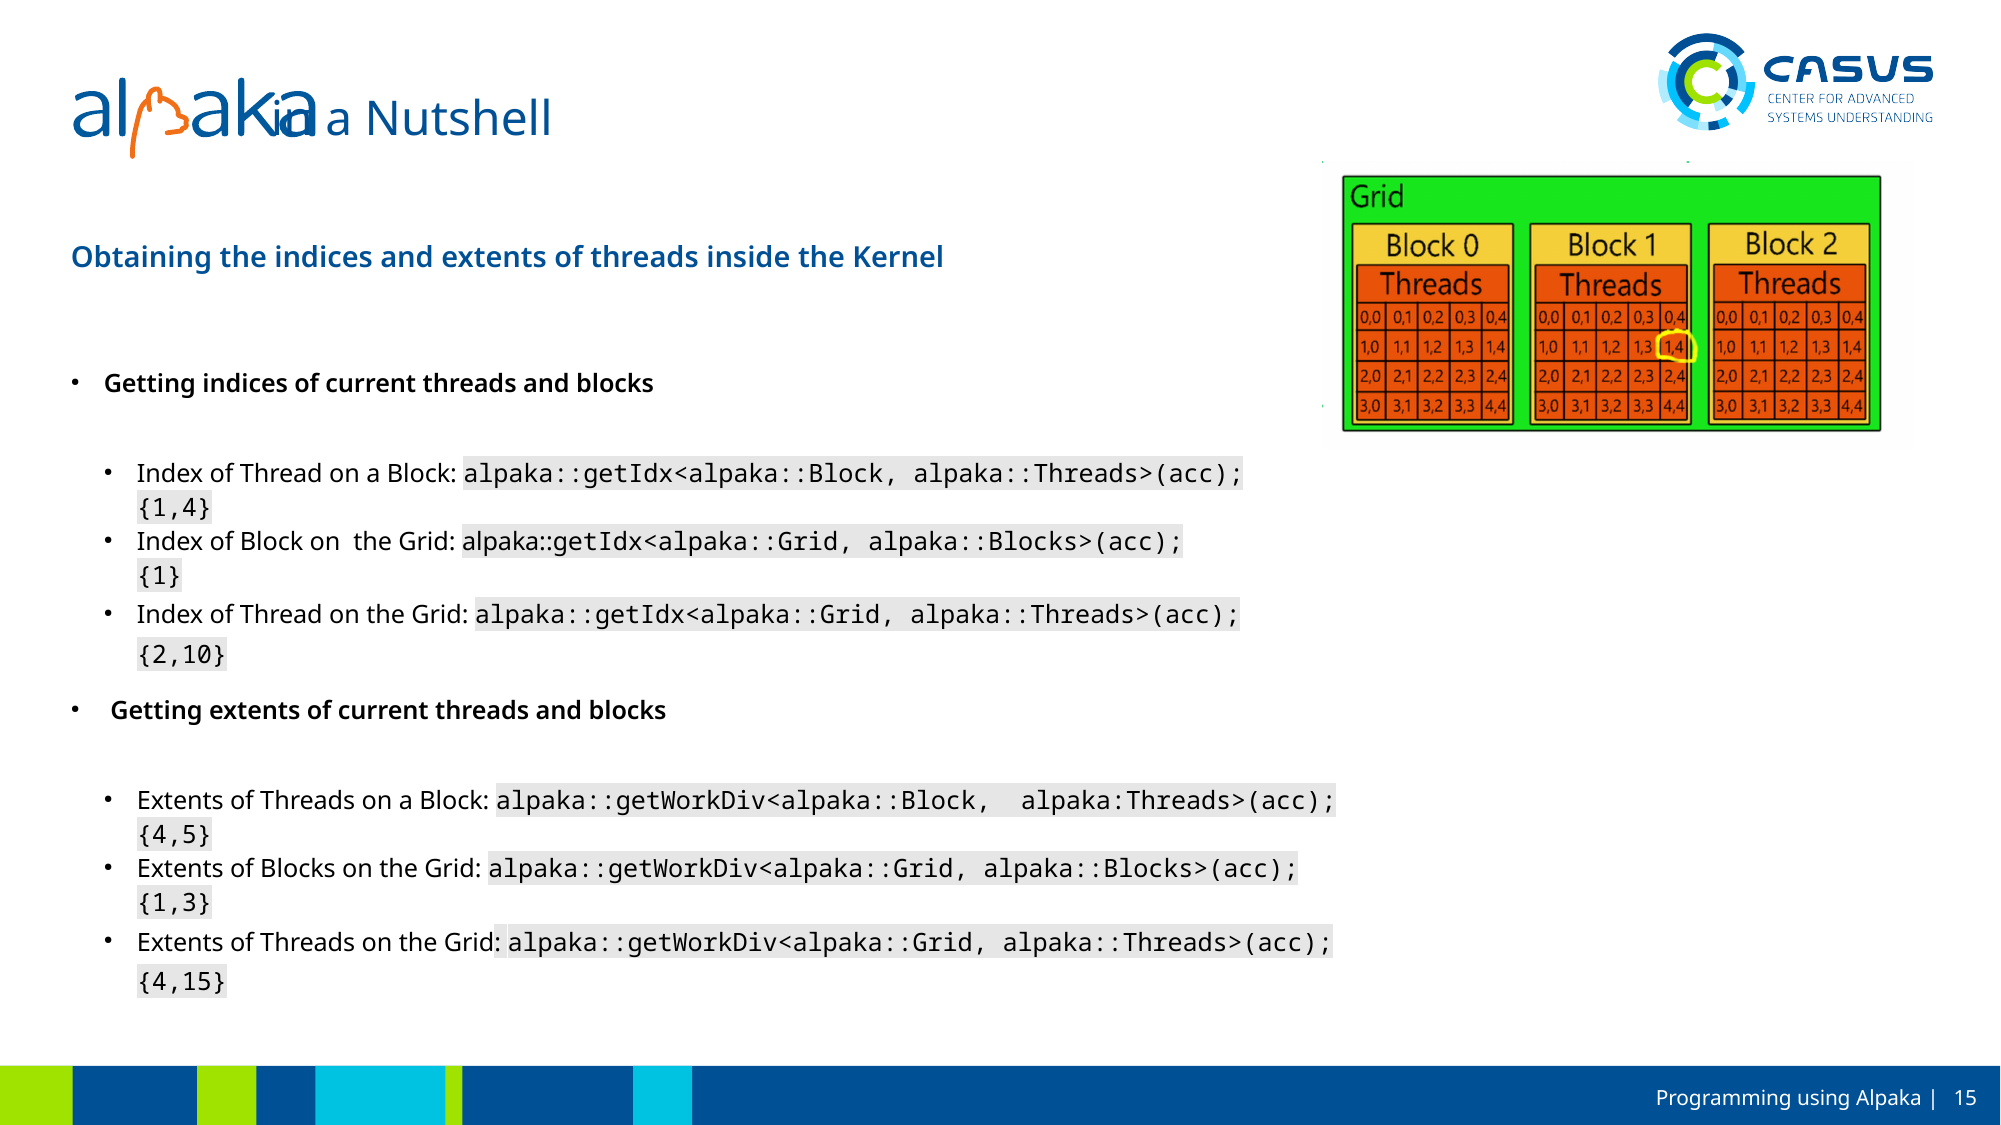

#
 in a Nutshell
Obtaining the indices and extents of threads inside the Kernel
Getting indices of current threads and blocks
Index of Thread on a Block: alpaka::getIdx<alpaka::Block, alpaka::Threads>(acc);
{1,4}
Index of Block on the Grid: alpaka::getIdx<alpaka::Grid, alpaka::Blocks>(acc);
{1}
Index of Thread on the Grid: alpaka::getIdx<alpaka::Grid, alpaka::Threads>(acc);
{2,10}
 Getting extents of current threads and blocks
Extents of Threads on a Block: alpaka::getWorkDiv<alpaka::Block, alpaka:Threads>(acc);
{4,5}
Extents of Blocks on the Grid: alpaka::getWorkDiv<alpaka::Grid, alpaka::Blocks>(acc);
{1,3}
Extents of Threads on the Grid: alpaka::getWorkDiv<alpaka::Grid, alpaka::Threads>(acc);
{4,15}
Programming using Alpaka
15